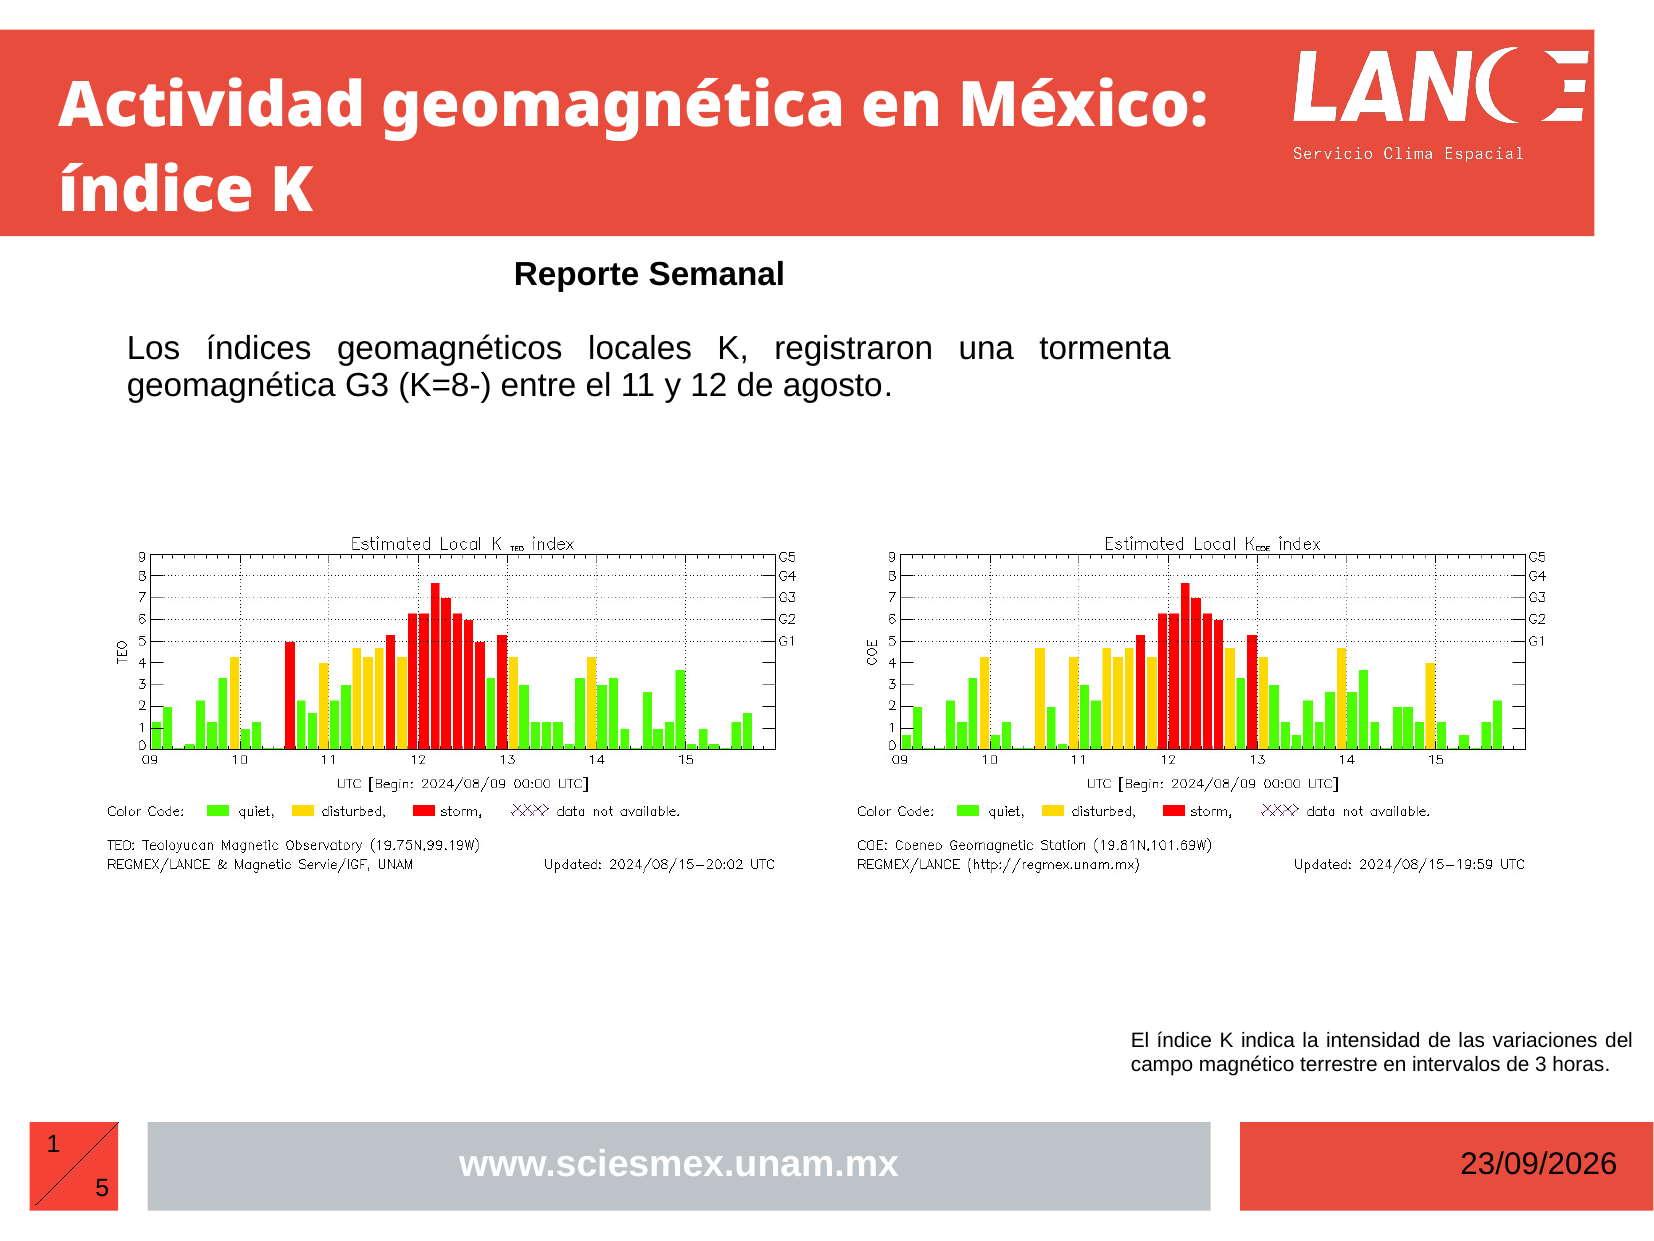

# Actividad geomagnética en México: índice K
Reporte Semanal
Los índices geomagnéticos locales K, registraron una tormenta geomagnética G3 (K=8-) entre el 11 y 12 de agosto.
El índice K indica la intensidad de las variaciones del campo magnético terrestre en intervalos de 3 horas.
www.sciesmex.unam.mx
5